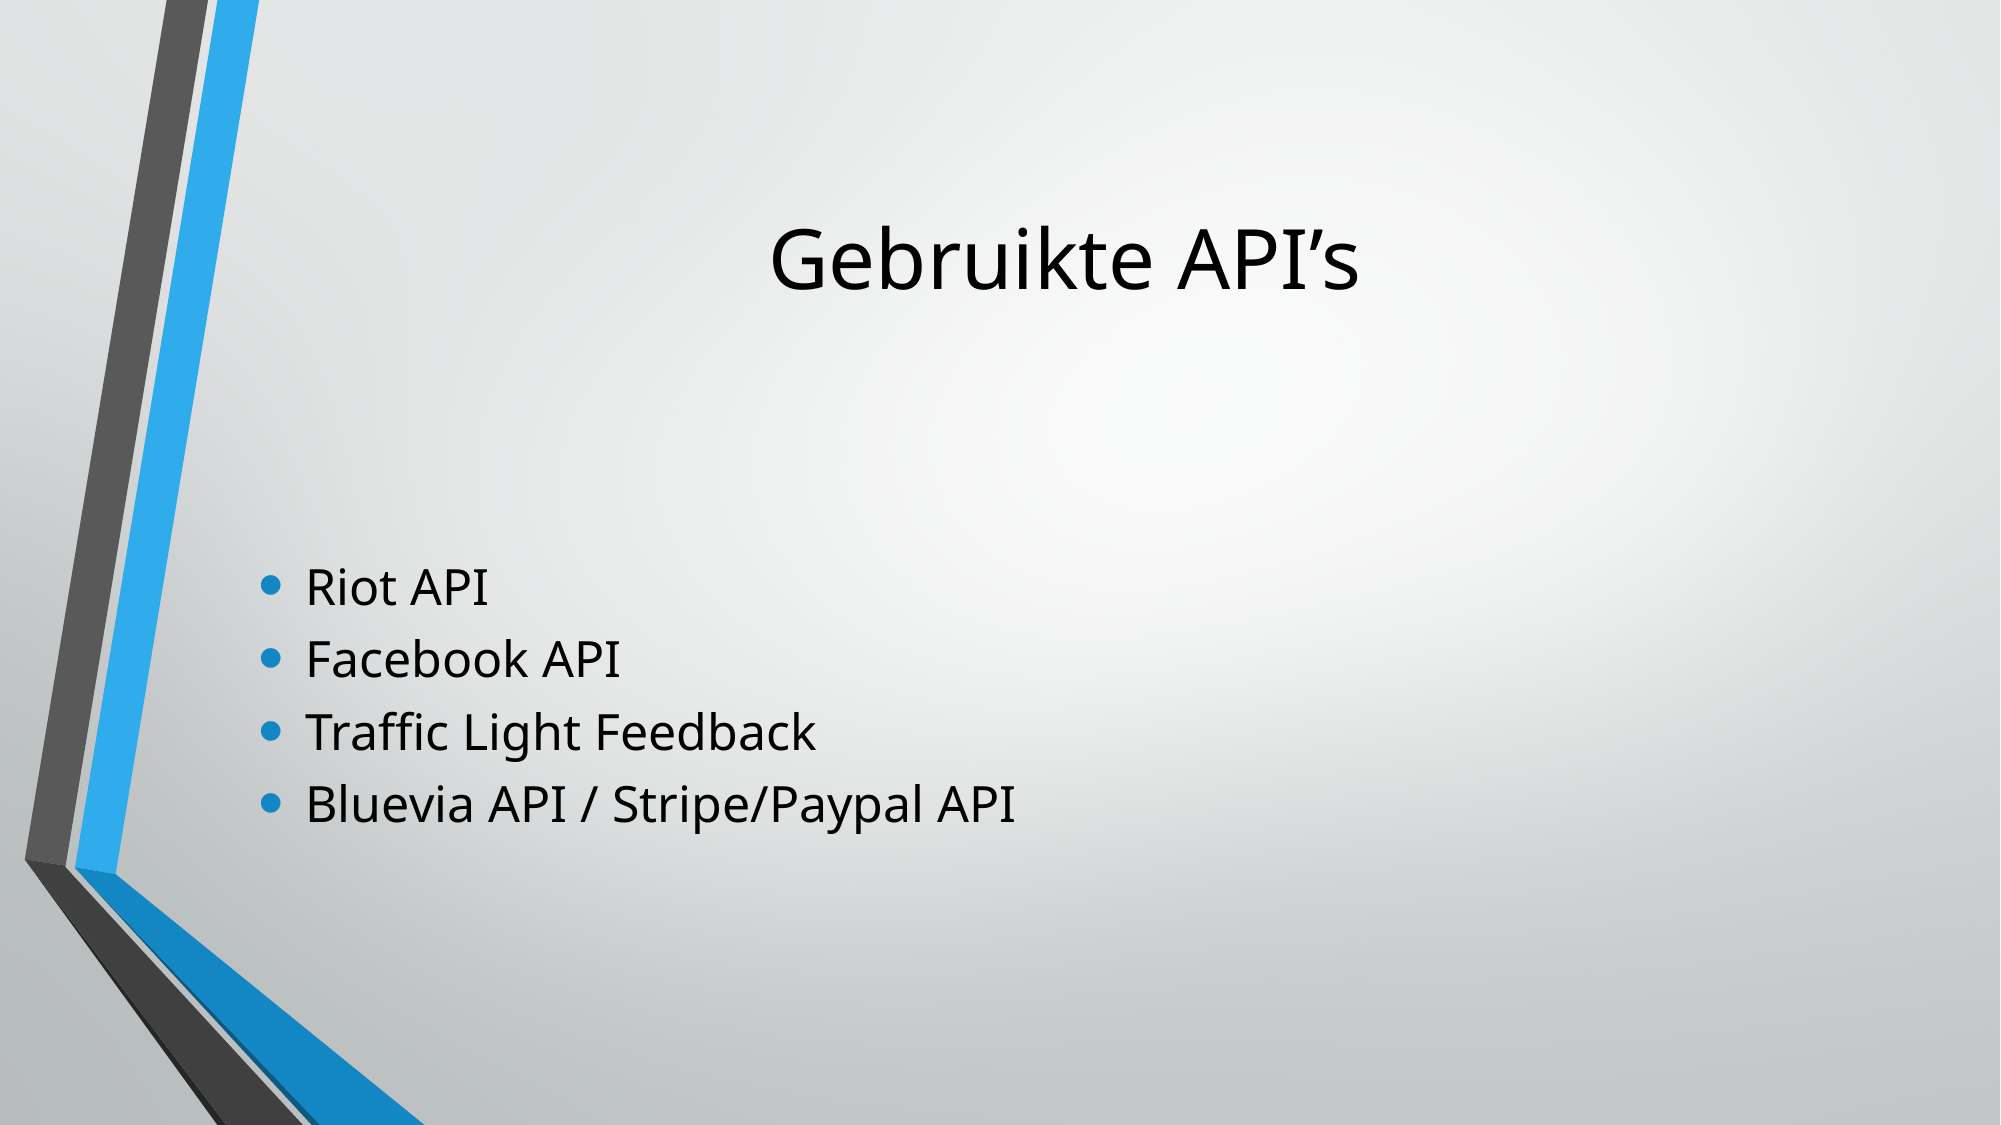

# Gebruikte API’s
Riot API
Facebook API
Traffic Light Feedback
Bluevia API / Stripe/Paypal API